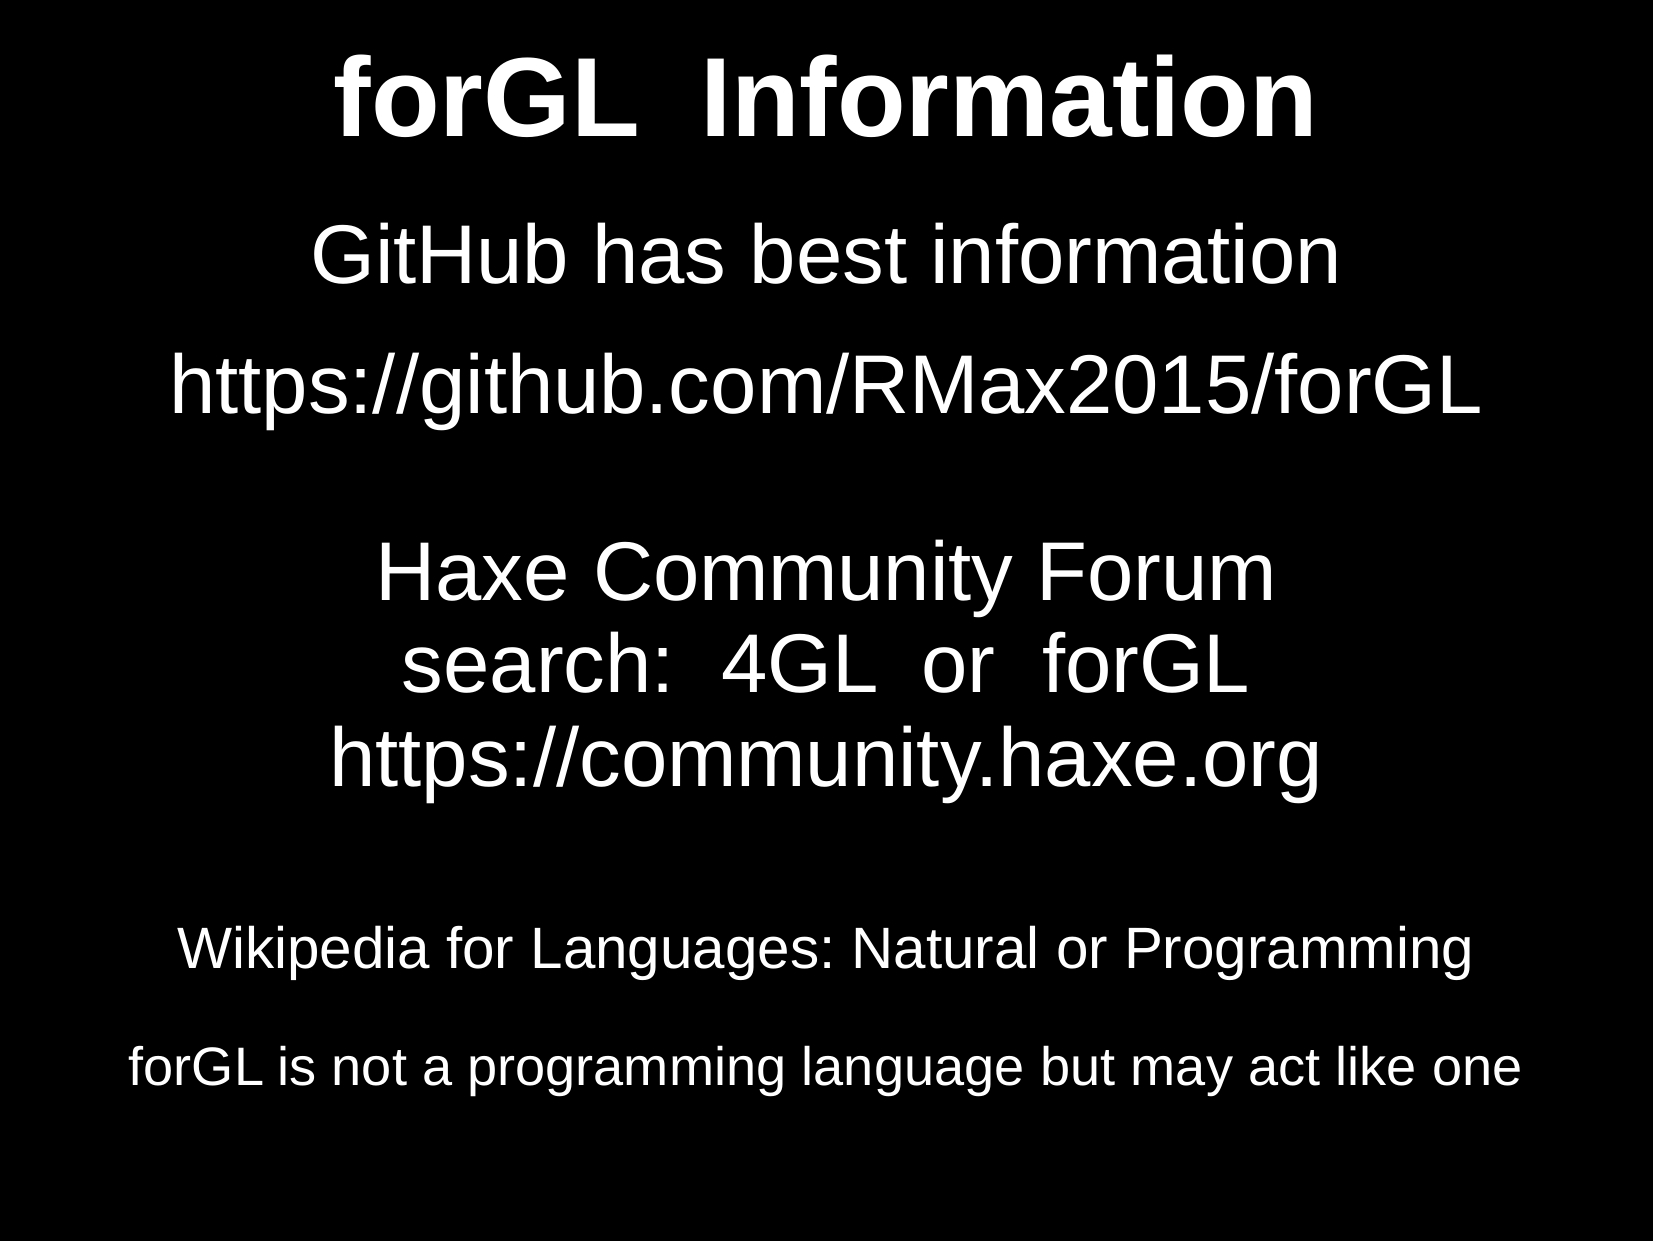

# forGL Information
GitHub has best information
https://github.com/RMax2015/forGL
Haxe Community Forum
search: 4GL or forGL
https://community.haxe.org
Wikipedia for Languages: Natural or Programming
forGL is not a programming language but may act like one